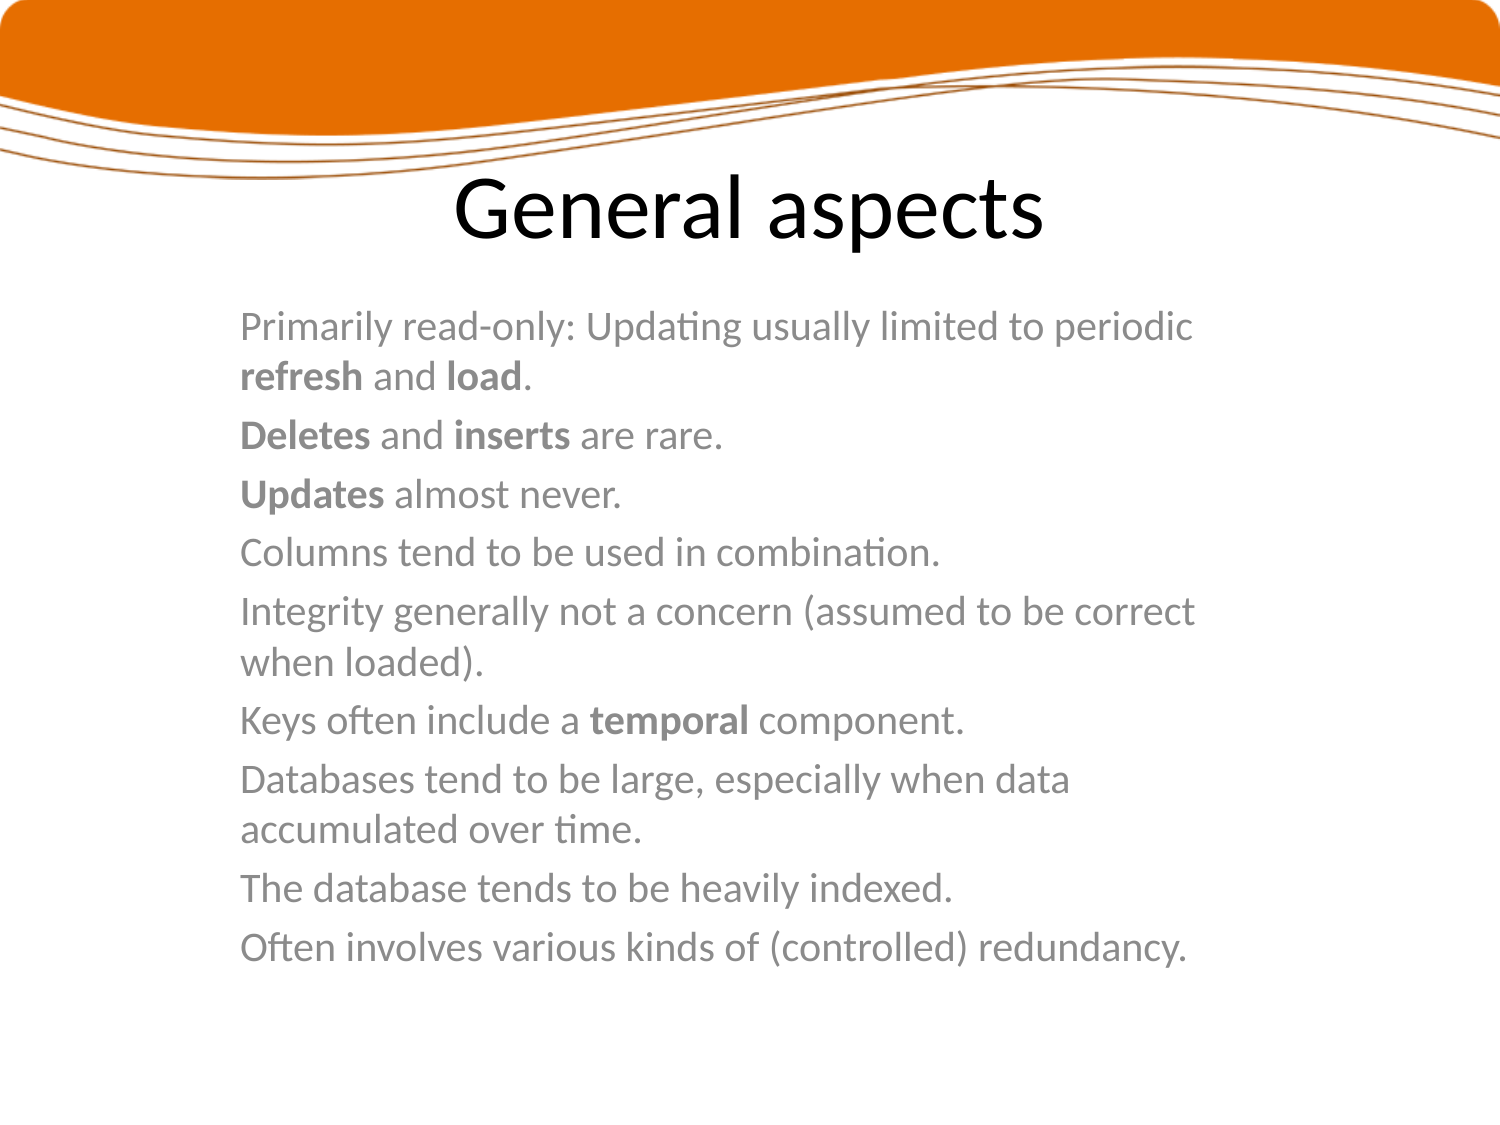

General aspects
# Primarily read-only: Updating usually limited to periodic refresh and load.
Deletes and inserts are rare.
Updates almost never.
Columns tend to be used in combination.
Integrity generally not a concern (assumed to be correct when loaded).
Keys often include a temporal component.
Databases tend to be large, especially when data accumulated over time.
The database tends to be heavily indexed.
Often involves various kinds of (controlled) redundancy.